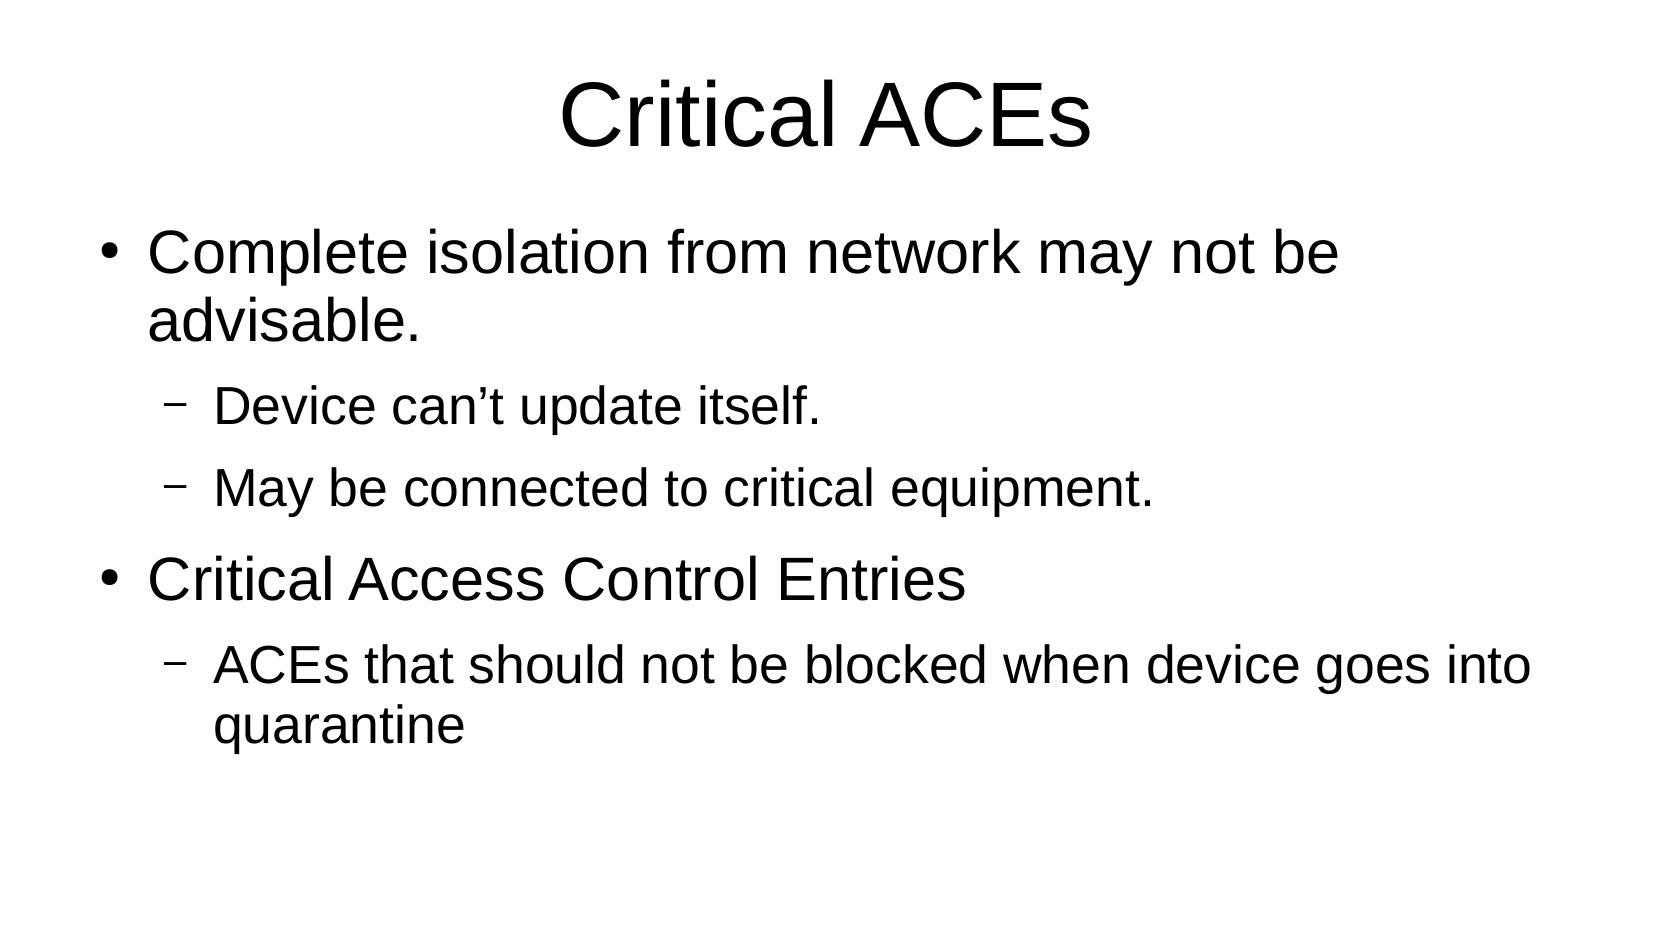

# Critical ACEs
Complete isolation from network may not be advisable.
Device can’t update itself.
May be connected to critical equipment.
Critical Access Control Entries
ACEs that should not be blocked when device goes into quarantine